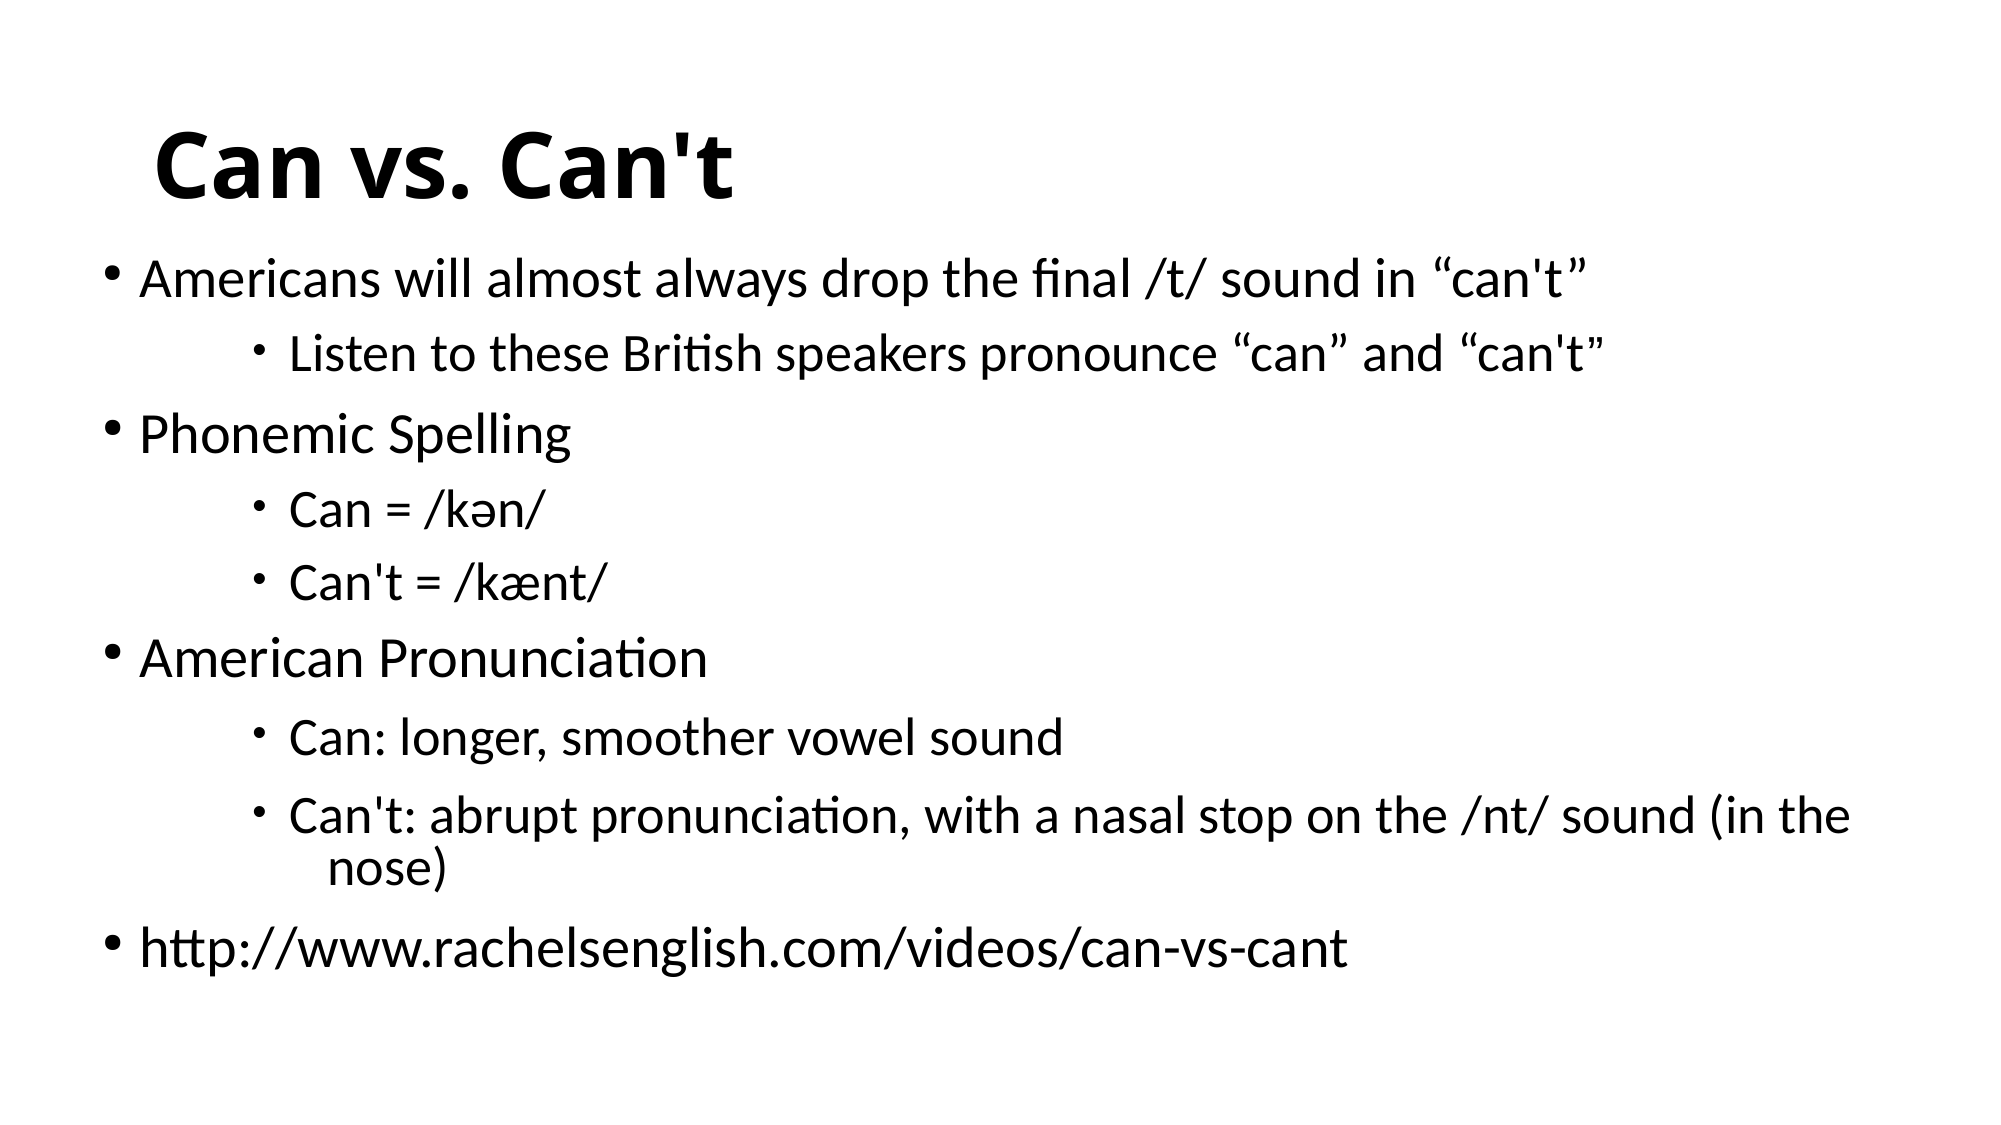

# Can vs. Can't
Americans will almost always drop the final /t/ sound in “can't”
Listen to these British speakers pronounce “can” and “can't”
Phonemic Spelling
Can = /kən/
Can't = /kænt/
American Pronunciation
Can: longer, smoother vowel sound
Can't: abrupt pronunciation, with a nasal stop on the /nt/ sound (in the nose)
http://www.rachelsenglish.com/videos/can-vs-cant